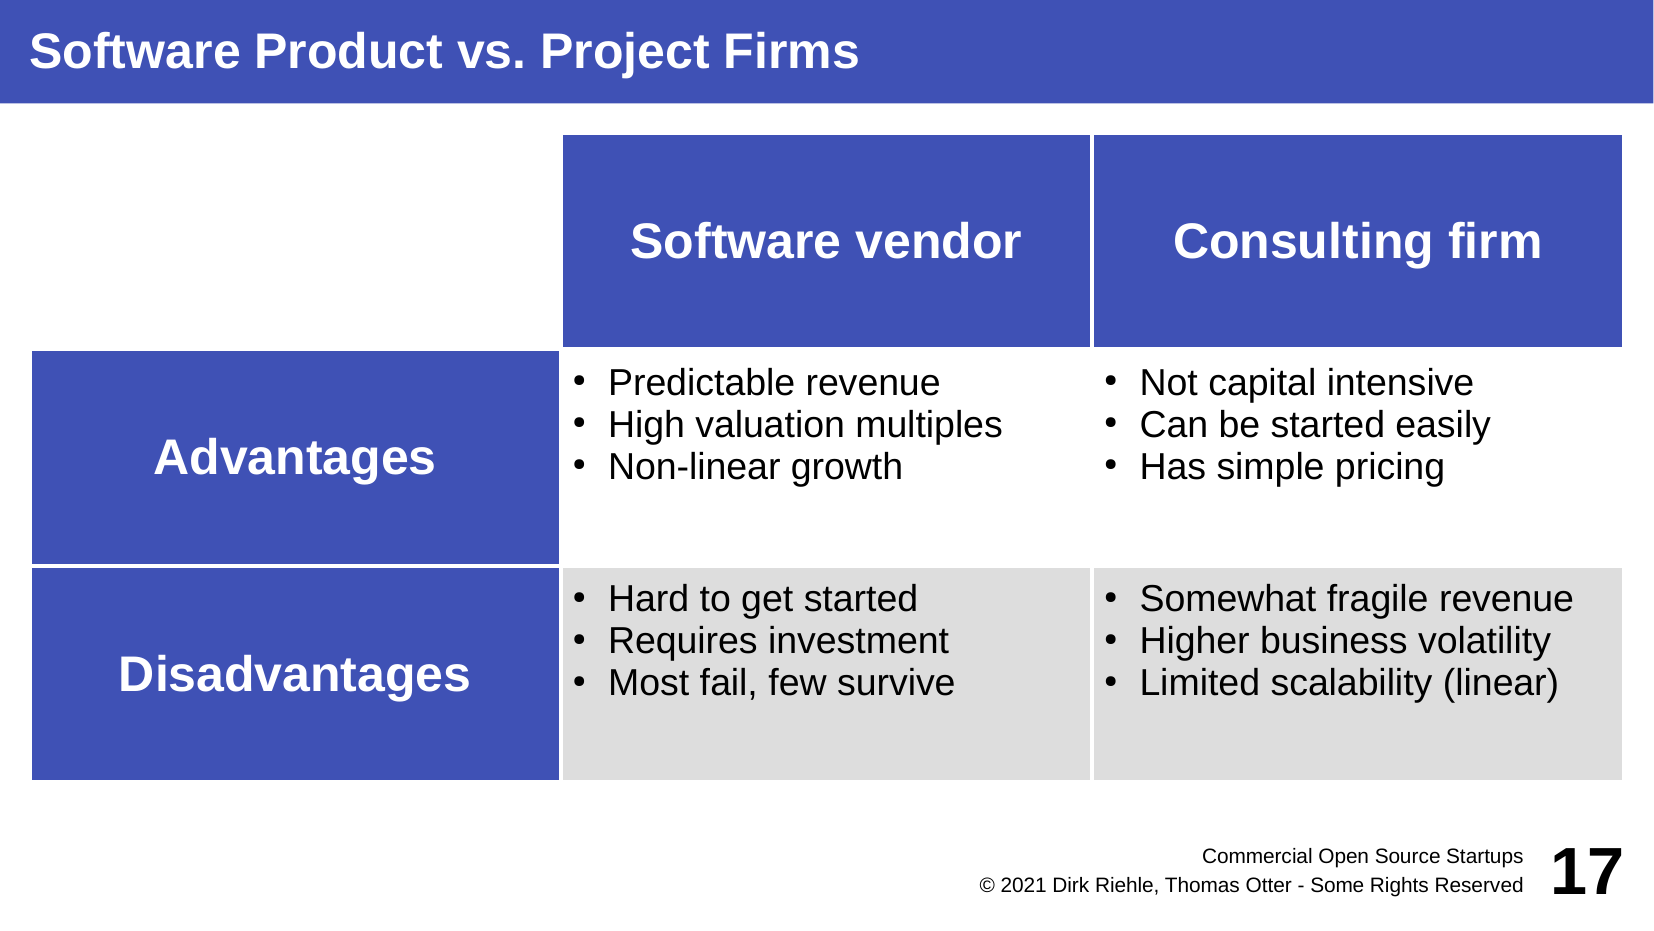

# Software Product vs. Project Firms
| | Software vendor | Consulting firm |
| --- | --- | --- |
| Advantages | Predictable revenue High valuation multiples Non-linear growth | Not capital intensive Can be started easily Has simple pricing |
| Disadvantages | Hard to get started Requires investment Most fail, few survive | Somewhat fragile revenue Higher business volatility Limited scalability (linear) |
Commercial Open Source Startups
17
© 2021 Dirk Riehle, Thomas Otter - Some Rights Reserved